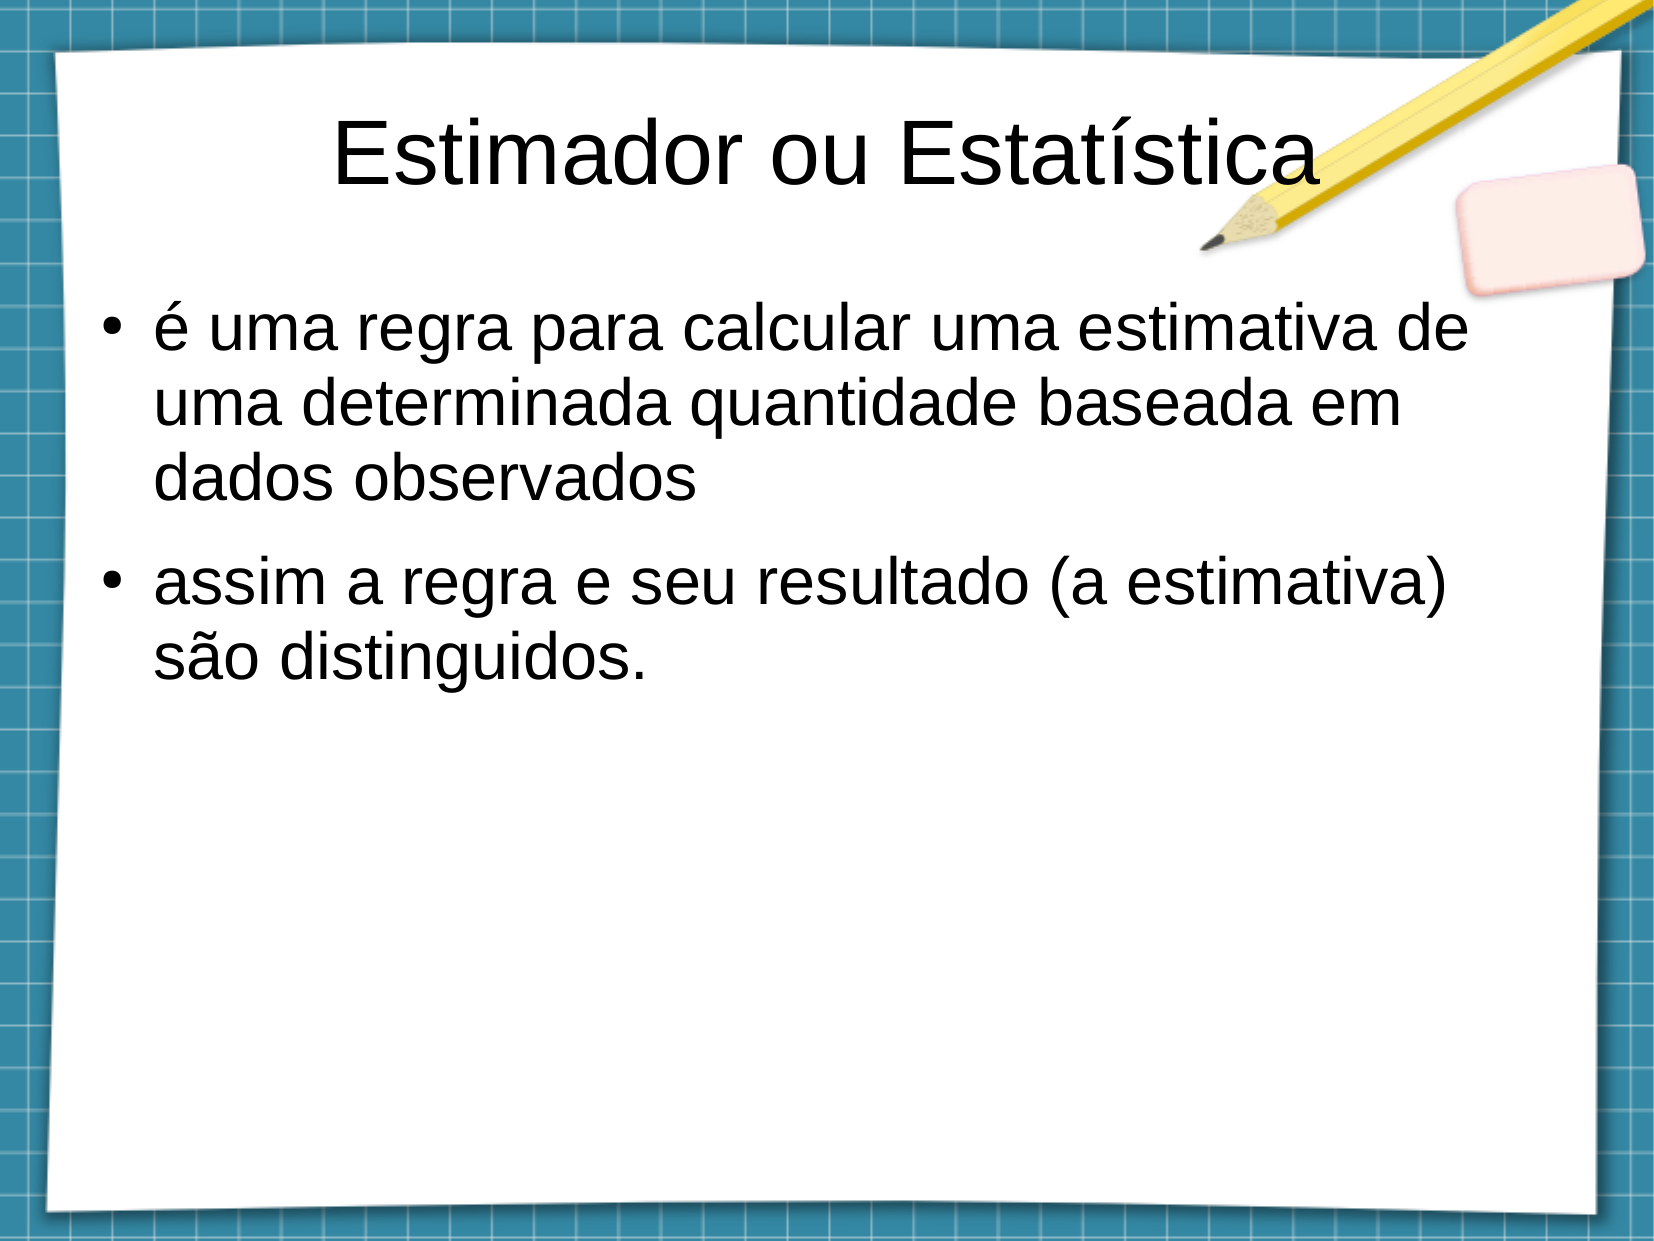

# Estimador ou Estatística
é uma regra para calcular uma estimativa de uma determinada quantidade baseada em dados observados
assim a regra e seu resultado (a estimativa) são distinguidos.